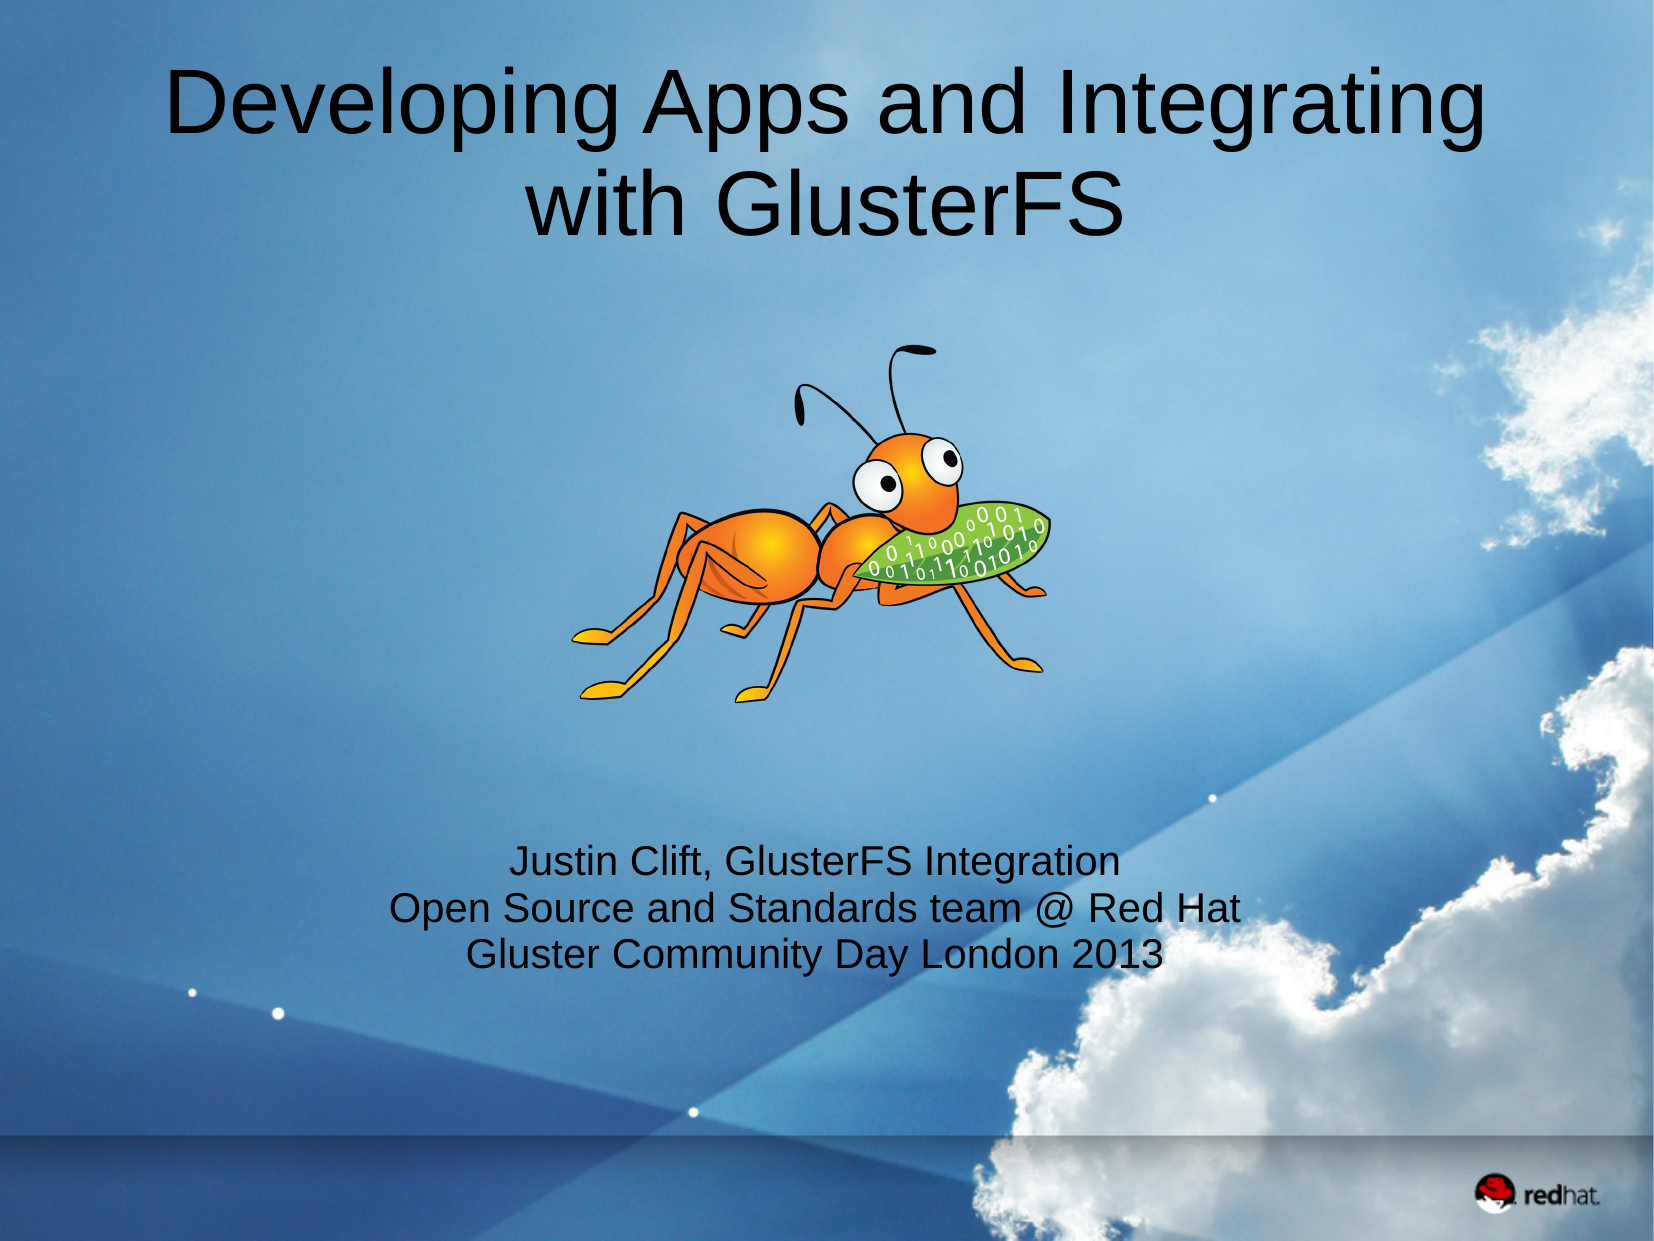

# Developing Apps and Integrating with GlusterFS
Justin Clift, GlusterFS Integration
Open Source and Standards team @ Red Hat
Gluster Community Day London 2013